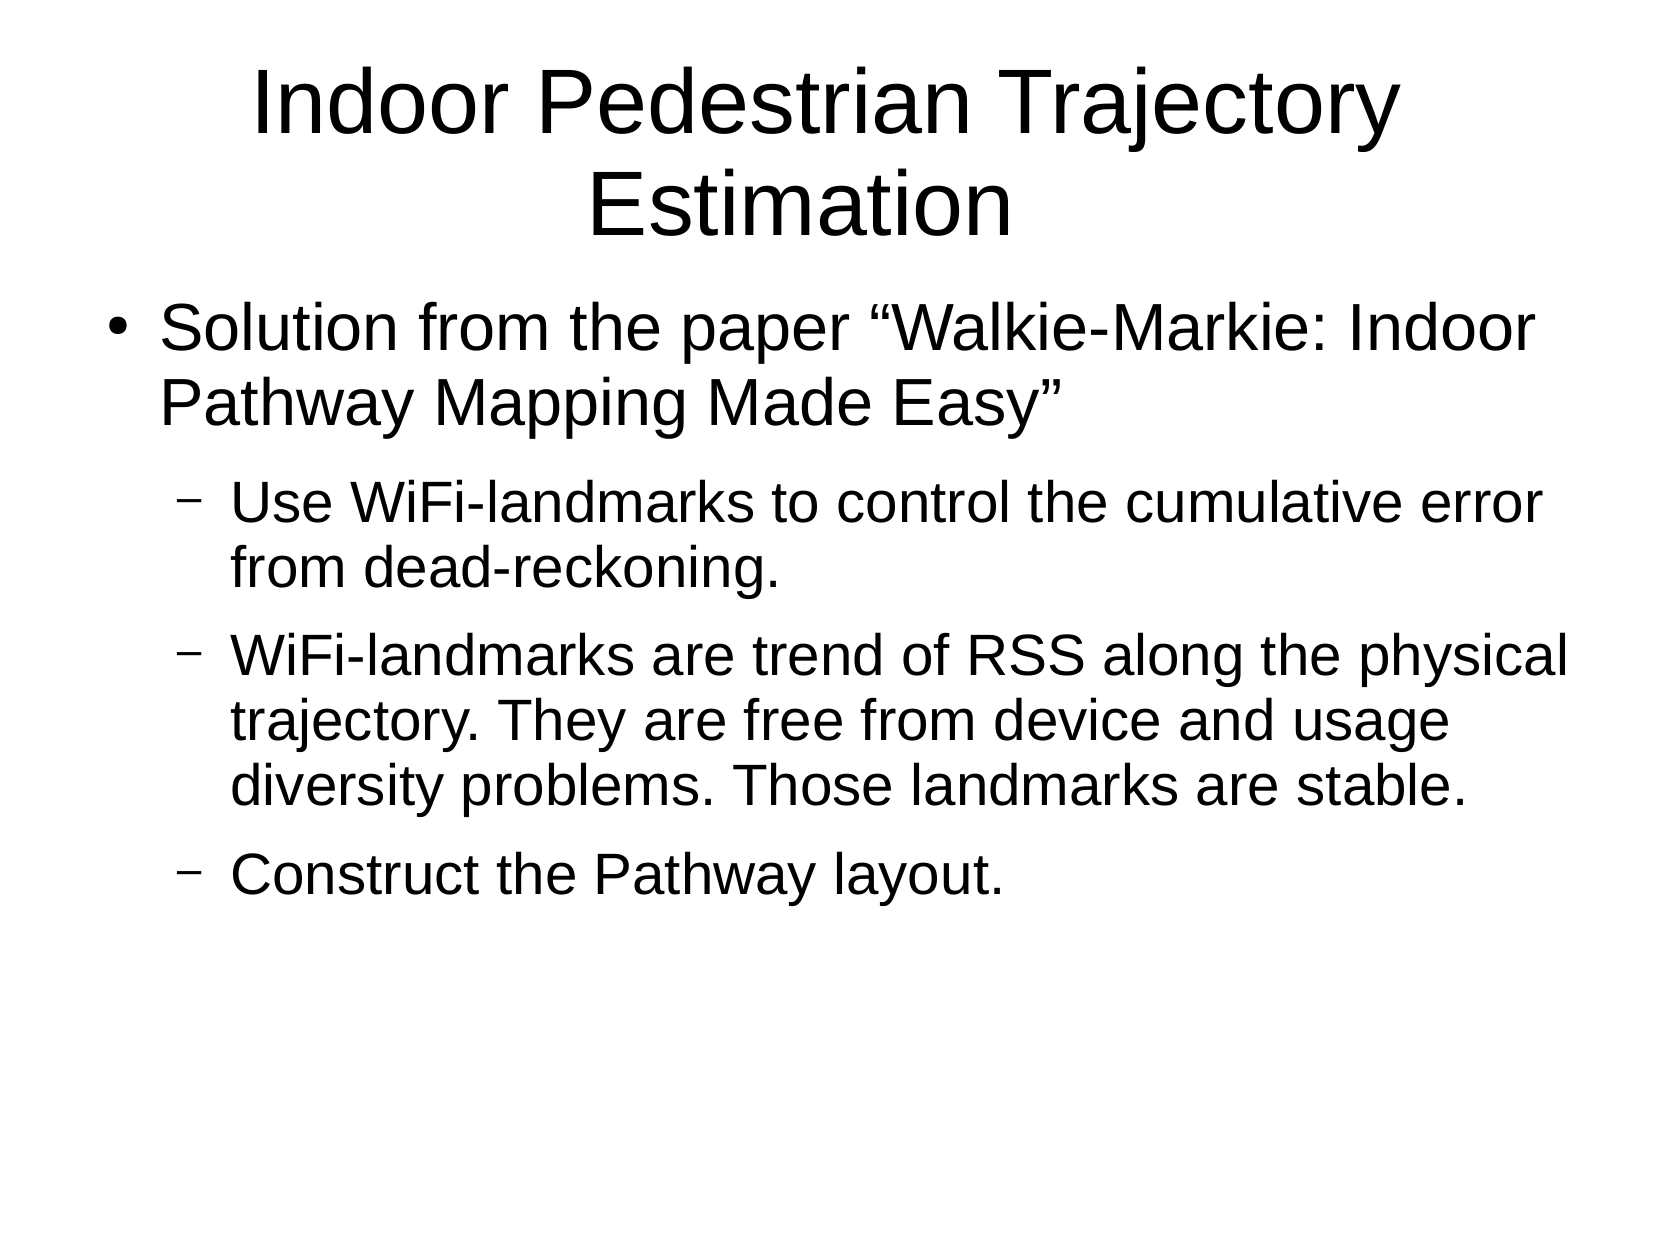

# Indoor Pedestrian Trajectory Estimation
Solution from the paper “Walkie-Markie: Indoor Pathway Mapping Made Easy”
Use WiFi-landmarks to control the cumulative error from dead-reckoning.
WiFi-landmarks are trend of RSS along the physical trajectory. They are free from device and usage diversity problems. Those landmarks are stable.
Construct the Pathway layout.